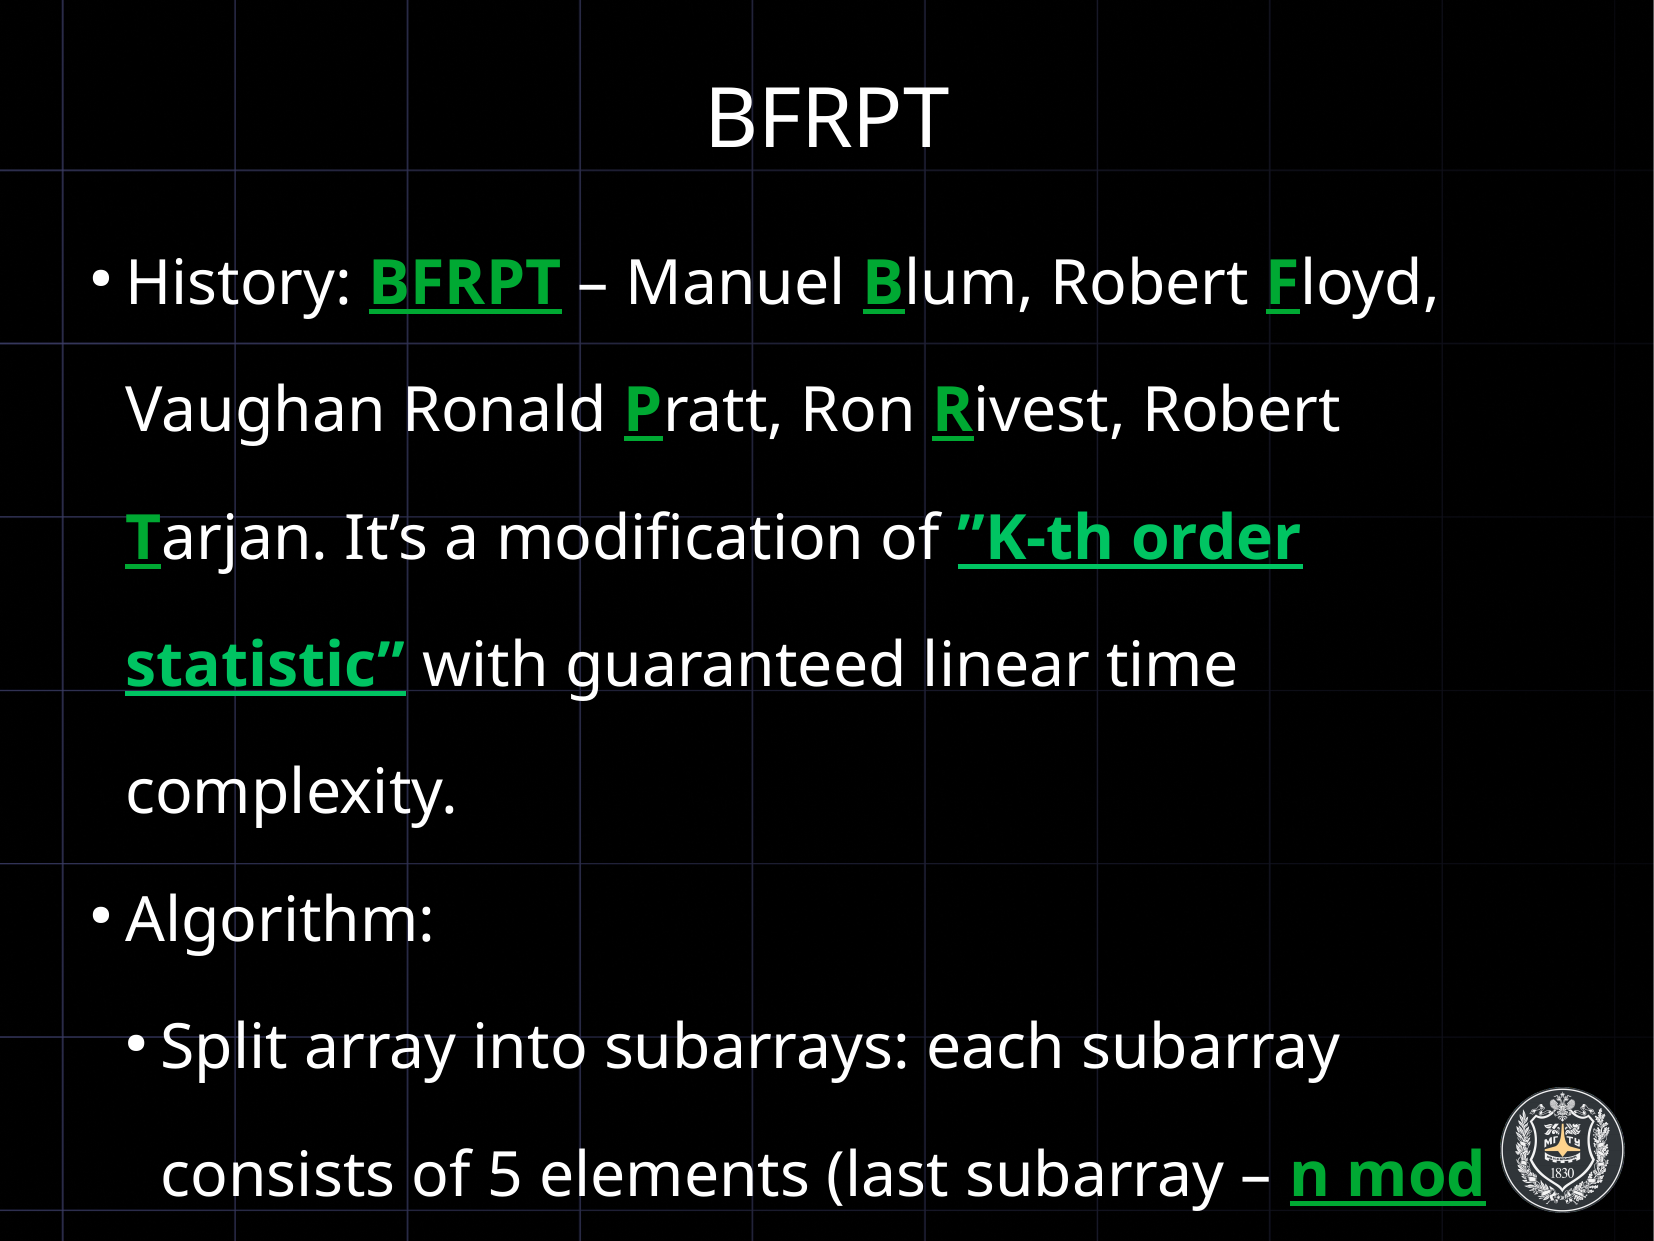

# BFRPT
History: BFRPT – Manuel Blum, Robert Floyd, Vaughan Ronald Pratt, Ron Rivest, Robert Tarjan. It’s a modification of ”K-th order statistic” with guaranteed linear time complexity.
Algorithm:
Split array into subarrays: each subarray consists of 5 elements (last subarray – n mod 5);
Sort each subarray and select median element from all of them.
Select median from all medians. This element will be a “support element“. Partition array over it.